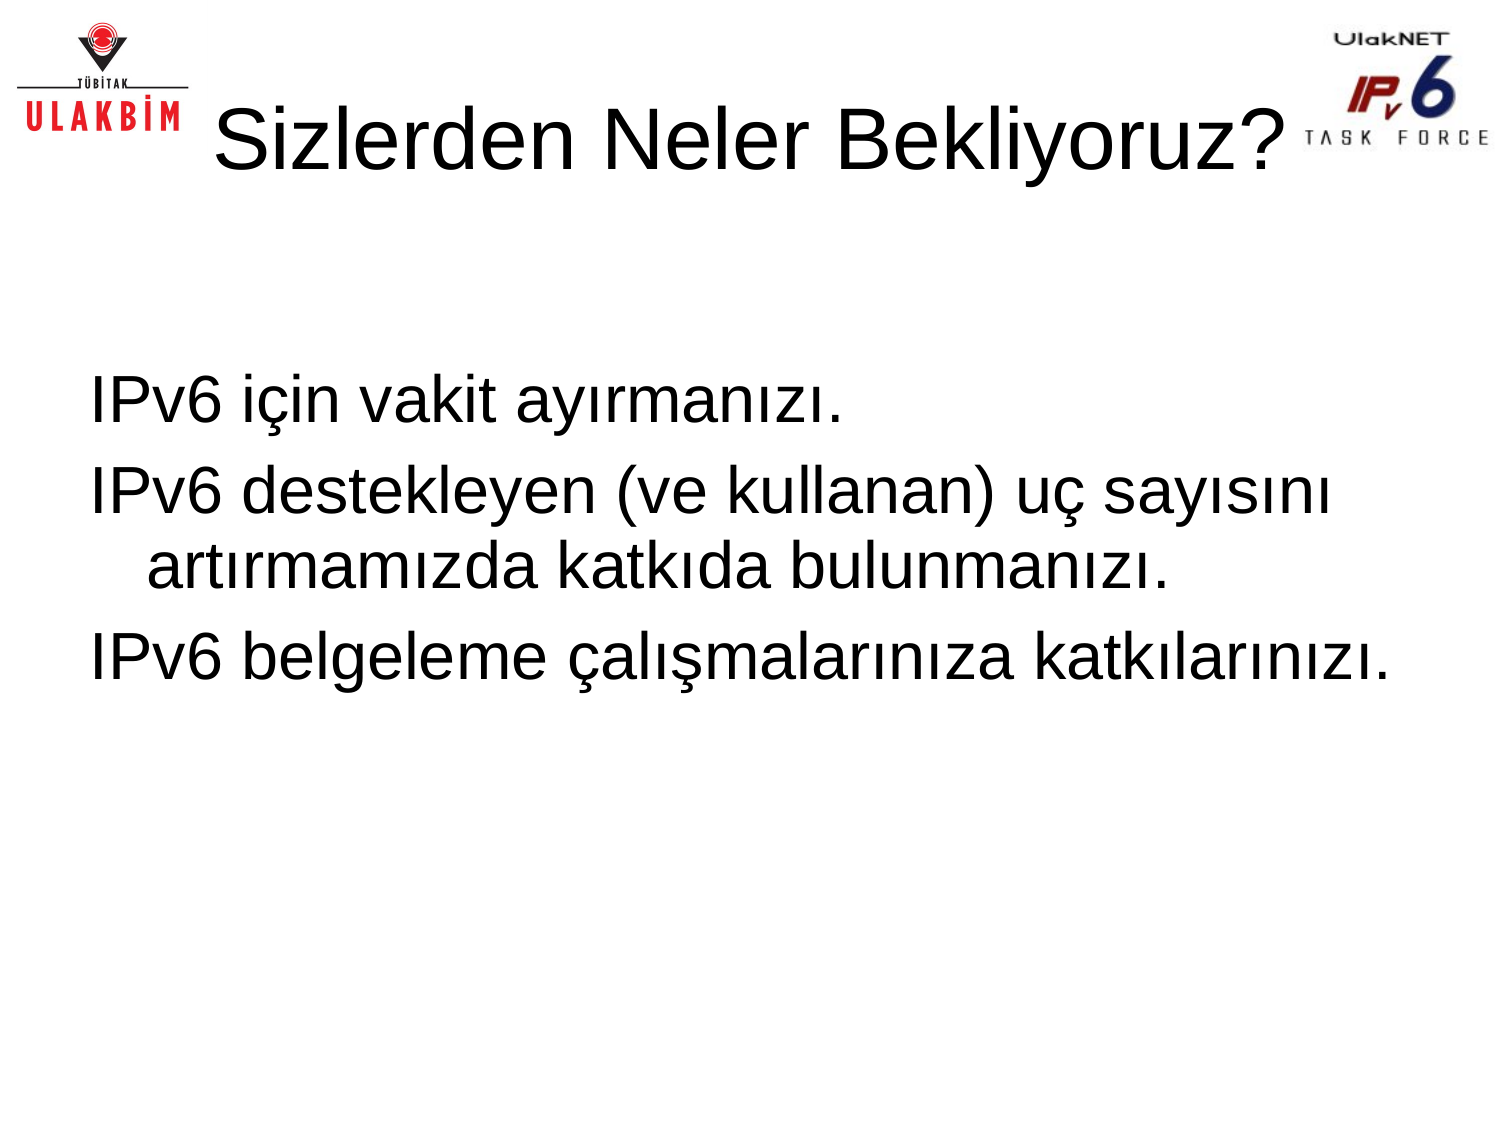

# Sizlerden Neler Bekliyoruz?
IPv6 için vakit ayırmanızı.
IPv6 destekleyen (ve kullanan) uç sayısını artırmamızda katkıda bulunmanızı.
IPv6 belgeleme çalışmalarınıza katkılarınızı.